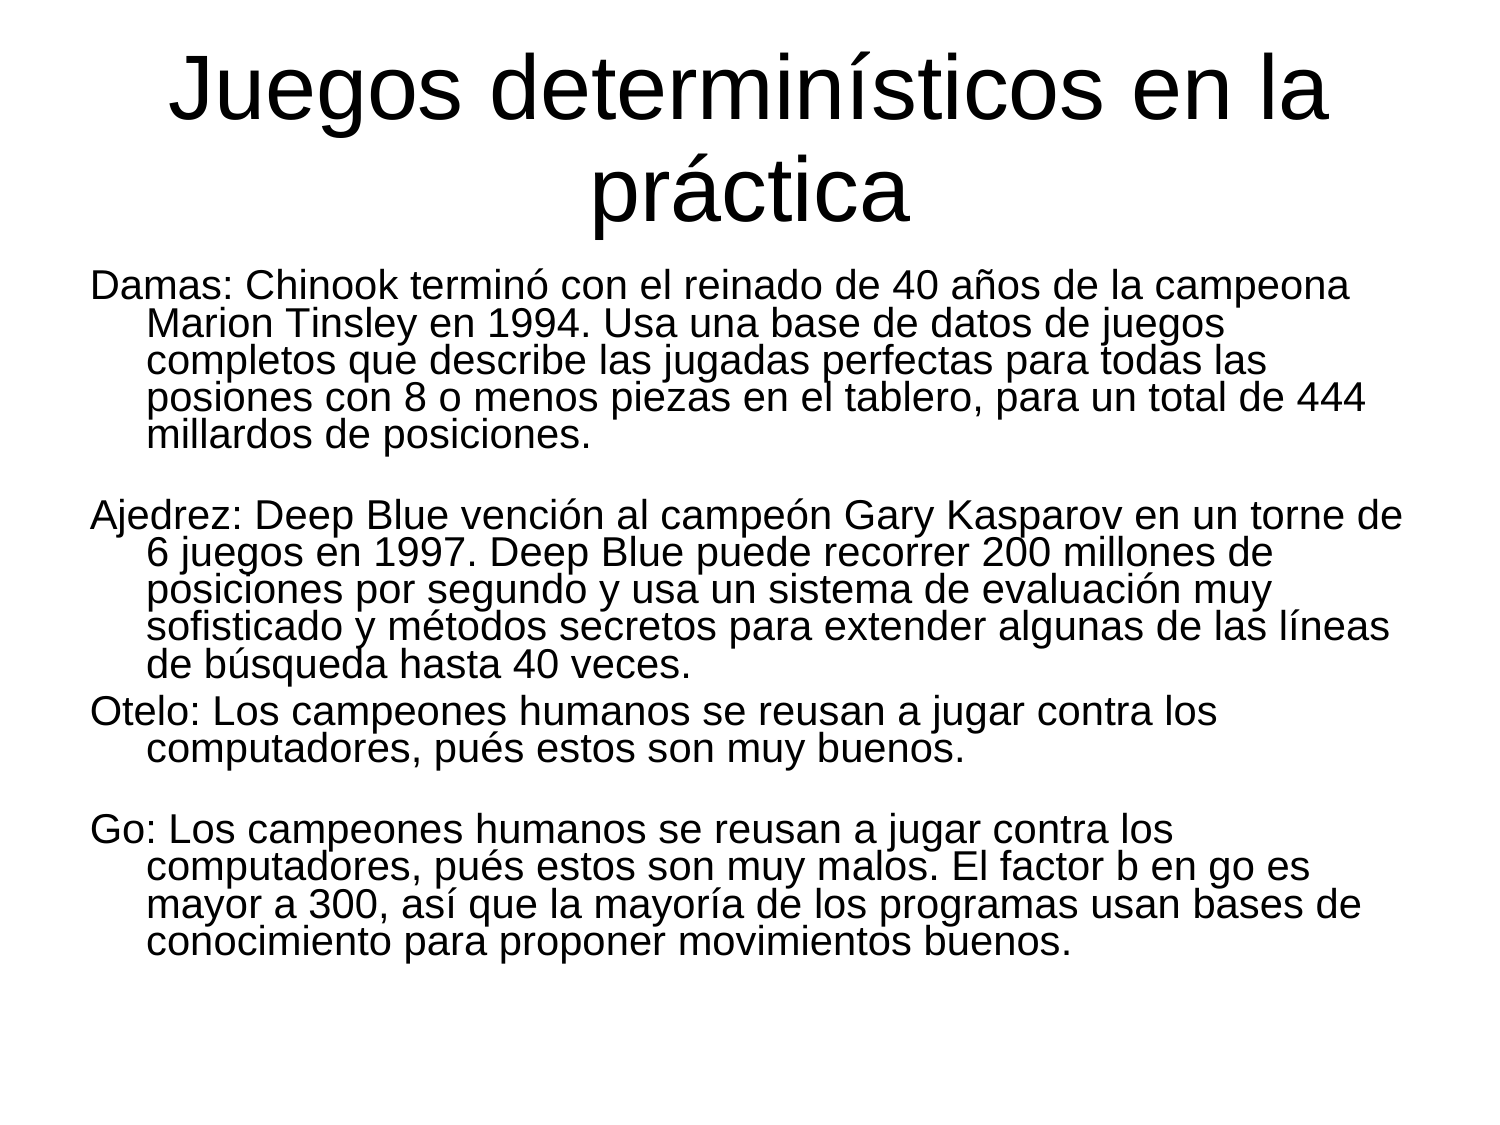

# Juegos determinísticos en la práctica
Damas: Chinook terminó con el reinado de 40 años de la campeona Marion Tinsley en 1994. Usa una base de datos de juegos completos que describe las jugadas perfectas para todas las posiones con 8 o menos piezas en el tablero, para un total de 444 millardos de posiciones.
Ajedrez: Deep Blue vención al campeón Gary Kasparov en un torne de 6 juegos en 1997. Deep Blue puede recorrer 200 millones de posiciones por segundo y usa un sistema de evaluación muy sofisticado y métodos secretos para extender algunas de las líneas de búsqueda hasta 40 veces.
Otelo: Los campeones humanos se reusan a jugar contra los computadores, pués estos son muy buenos.
Go: Los campeones humanos se reusan a jugar contra los computadores, pués estos son muy malos. El factor b en go es mayor a 300, así que la mayoría de los programas usan bases de conocimiento para proponer movimientos buenos.